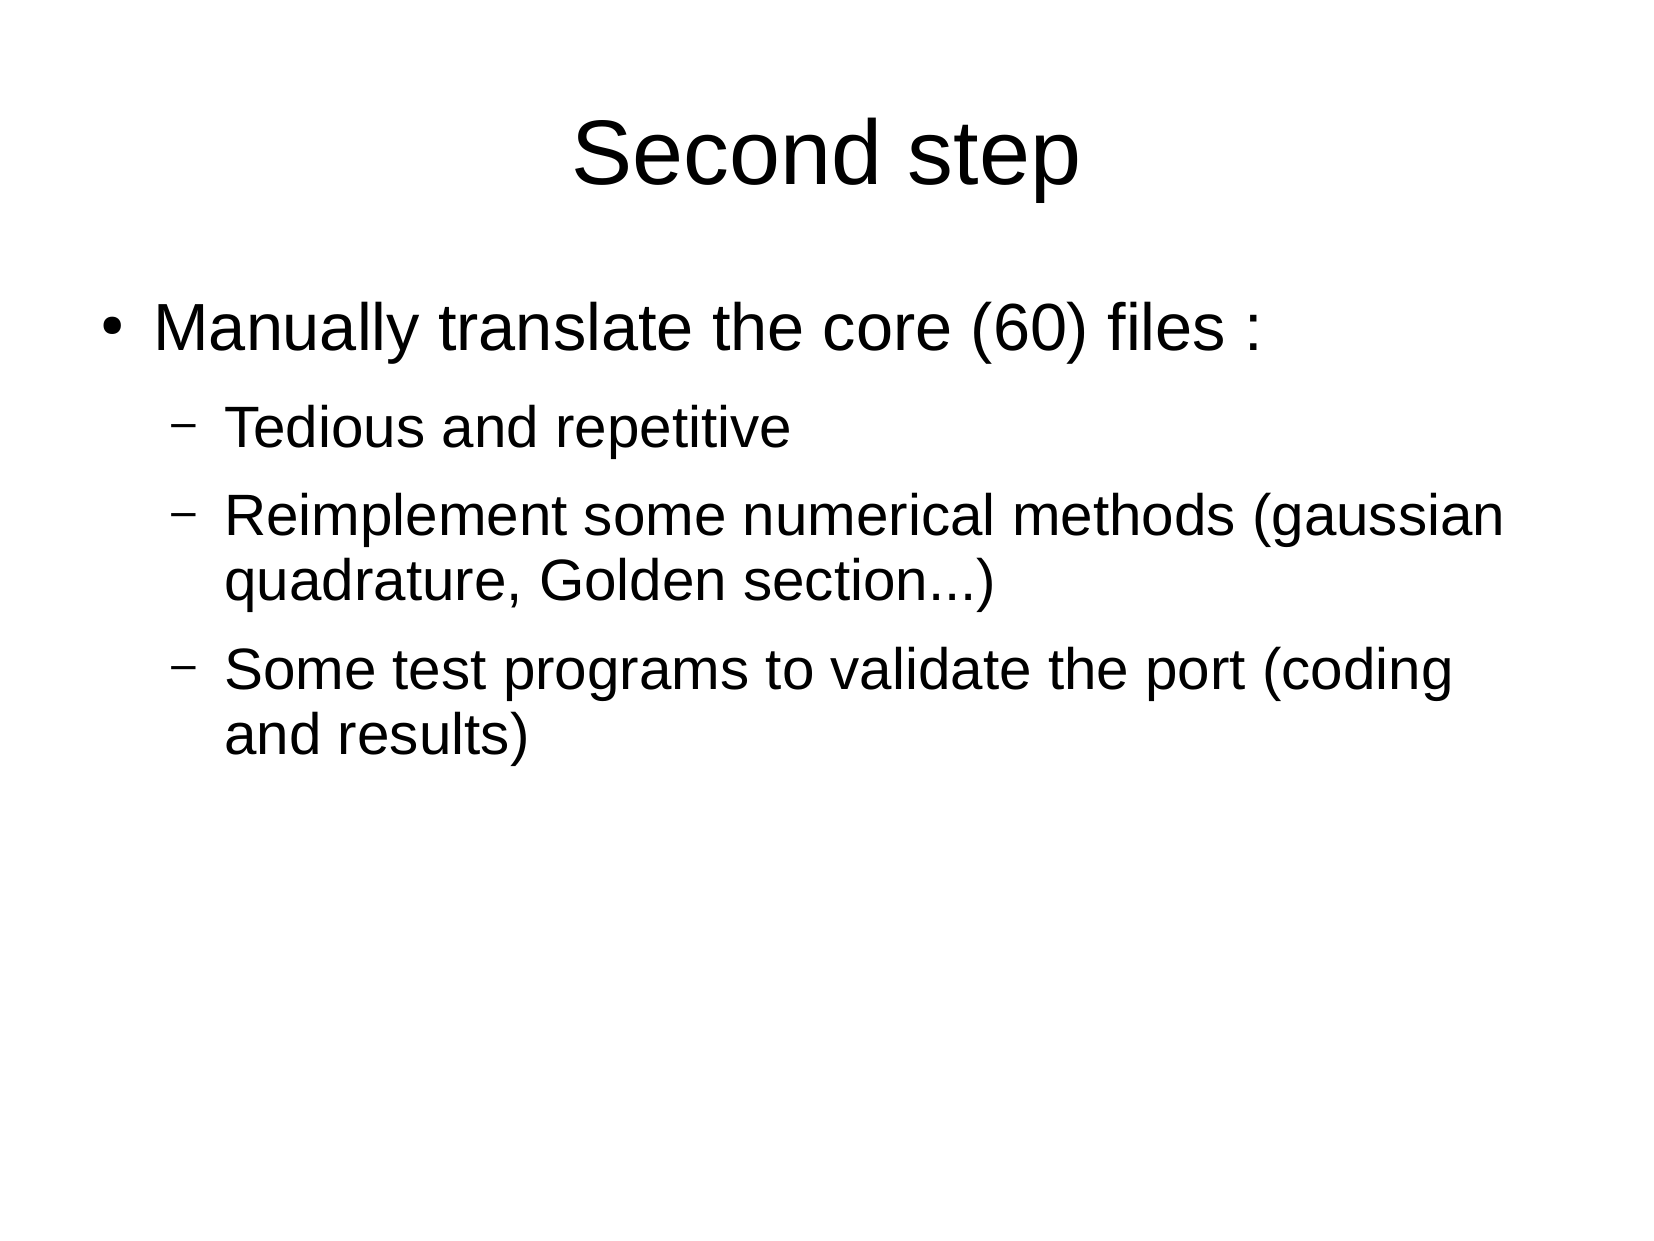

# Second step
Manually translate the core (60) files :
Tedious and repetitive
Reimplement some numerical methods (gaussian quadrature, Golden section...)
Some test programs to validate the port (coding and results)